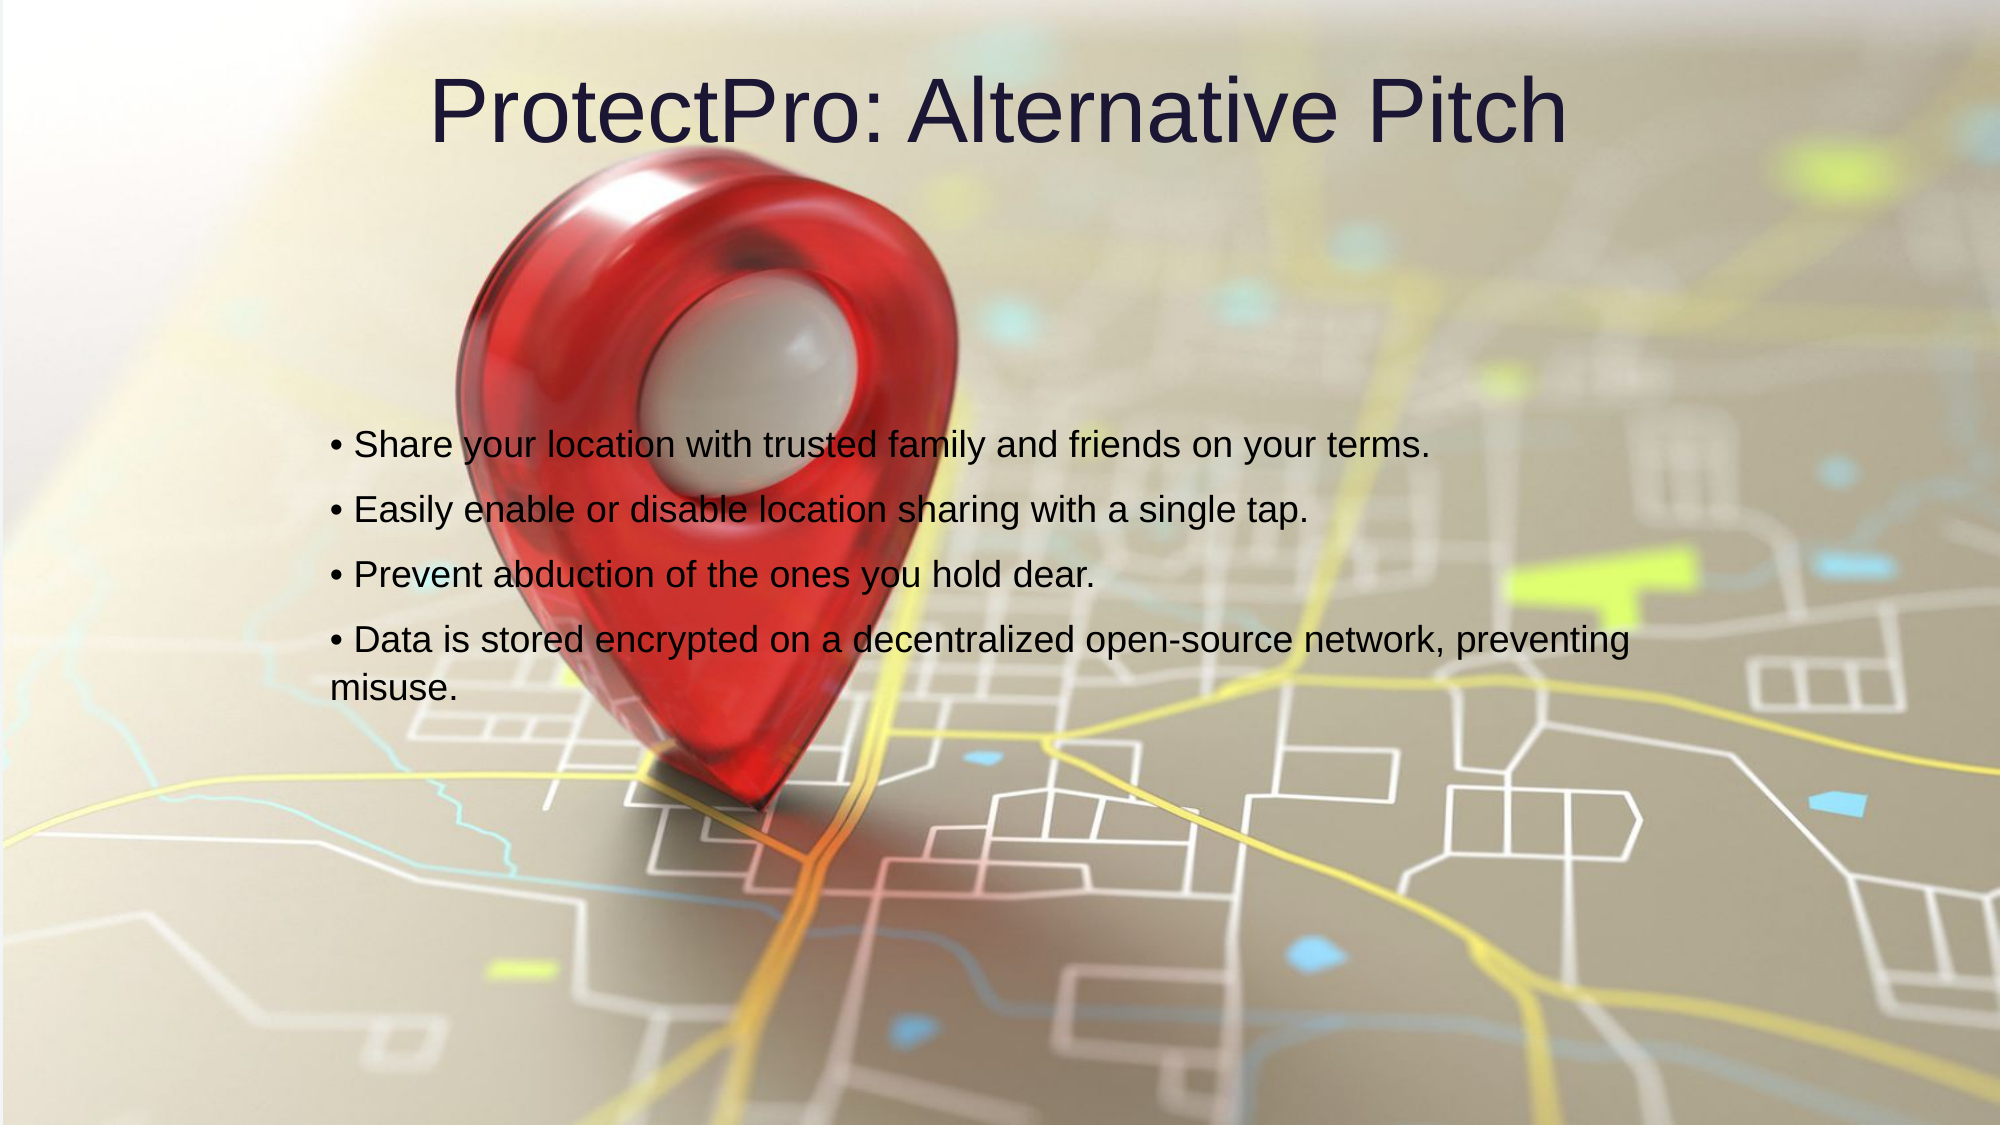

# ProtectPro: Alternative Pitch
• Share your location with trusted family and friends on your terms.
• Easily enable or disable location sharing with a single tap.
• Prevent abduction of the ones you hold dear.
• Data is stored encrypted on a decentralized open-source network, preventing misuse.